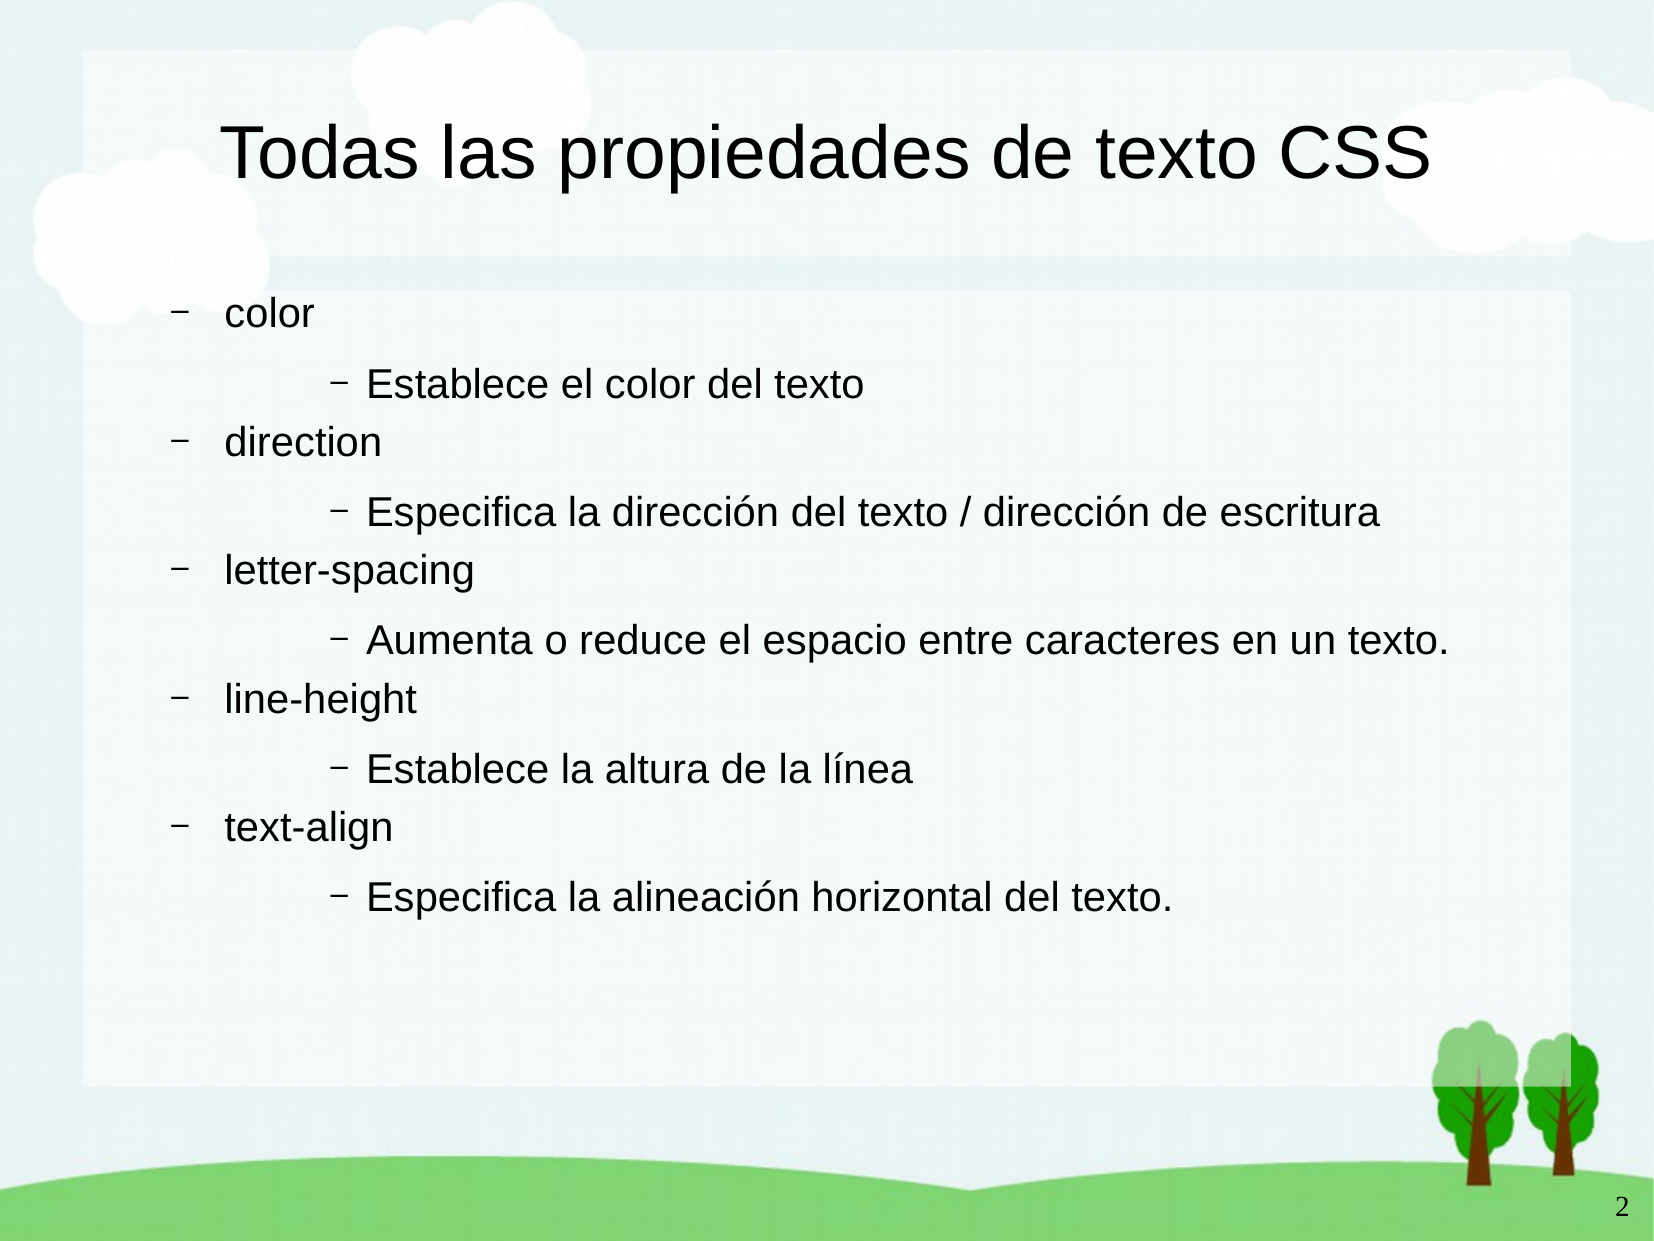

# Todas las propiedades de texto CSS
color
Establece el color del texto
direction
Especifica la dirección del texto / dirección de escritura
letter-spacing
Aumenta o reduce el espacio entre caracteres en un texto.
line-height
Establece la altura de la línea
text-align
Especifica la alineación horizontal del texto.
2